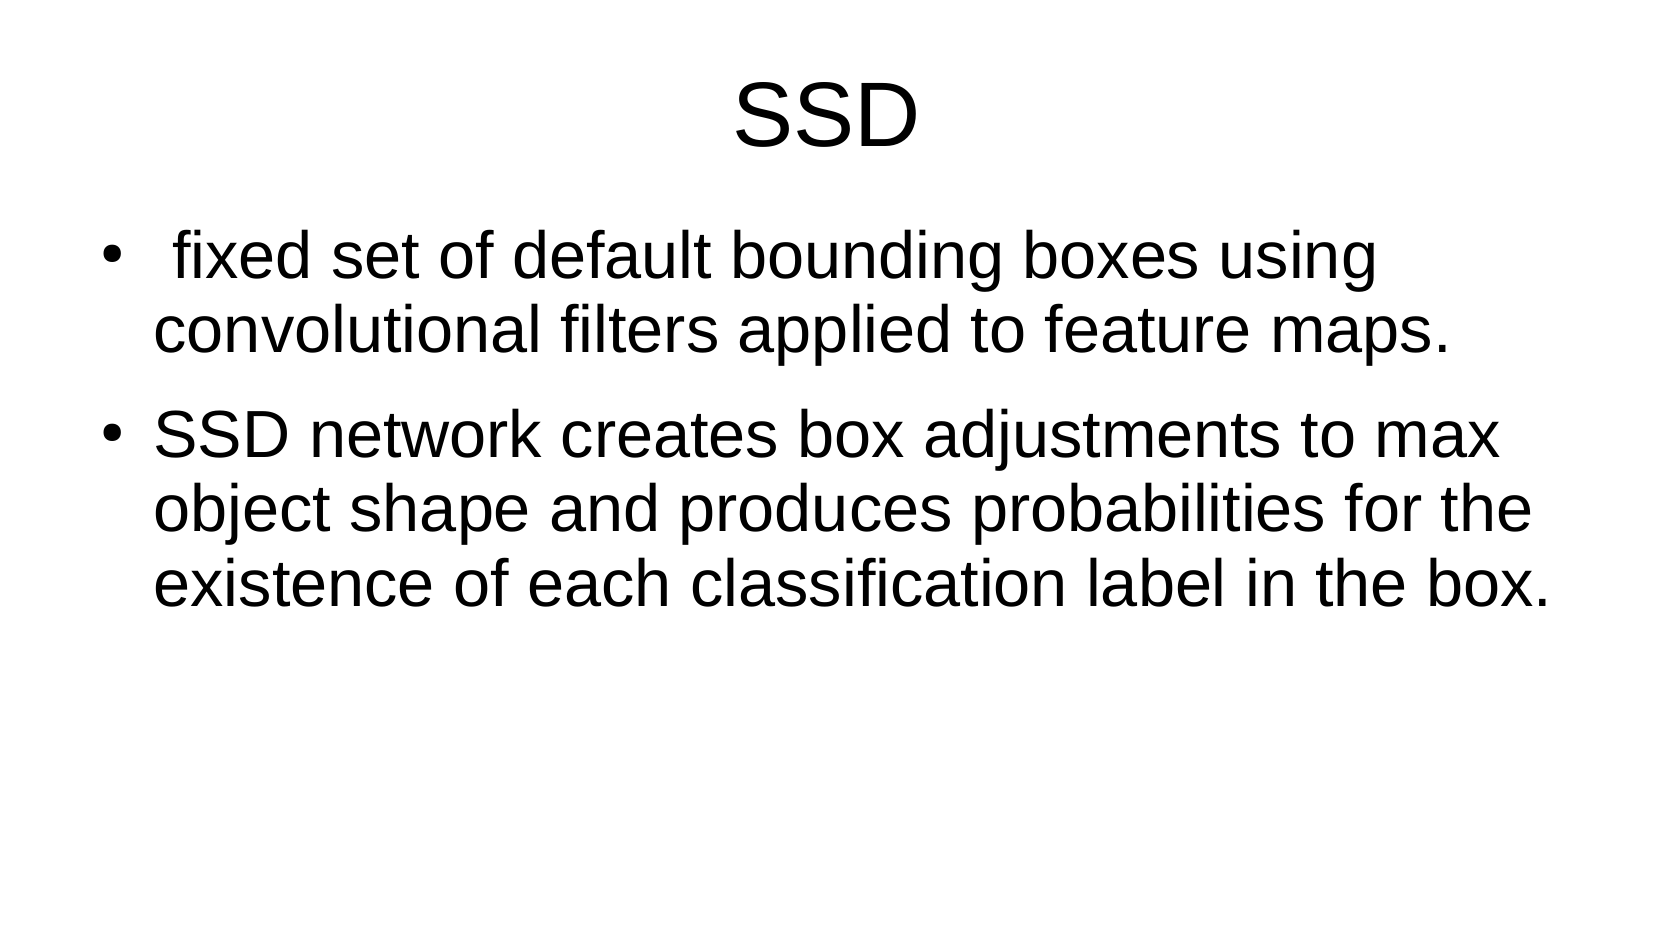

# SSD
 fixed set of default bounding boxes using convolutional filters applied to feature maps.
SSD network creates box adjustments to max object shape and produces probabilities for the existence of each classification label in the box.